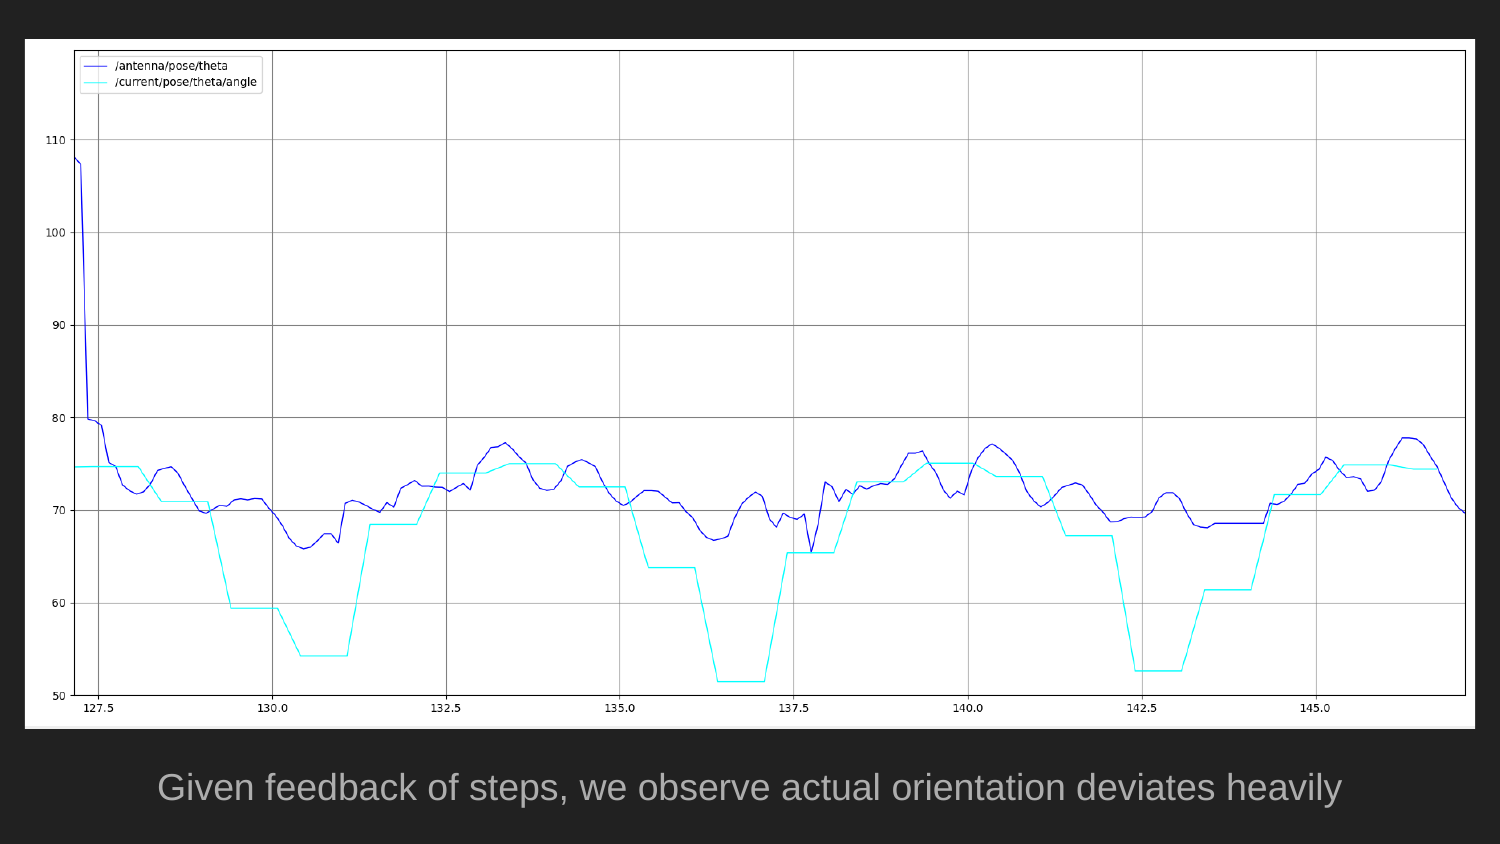

Given feedback of steps, we observe actual orientation deviates heavily